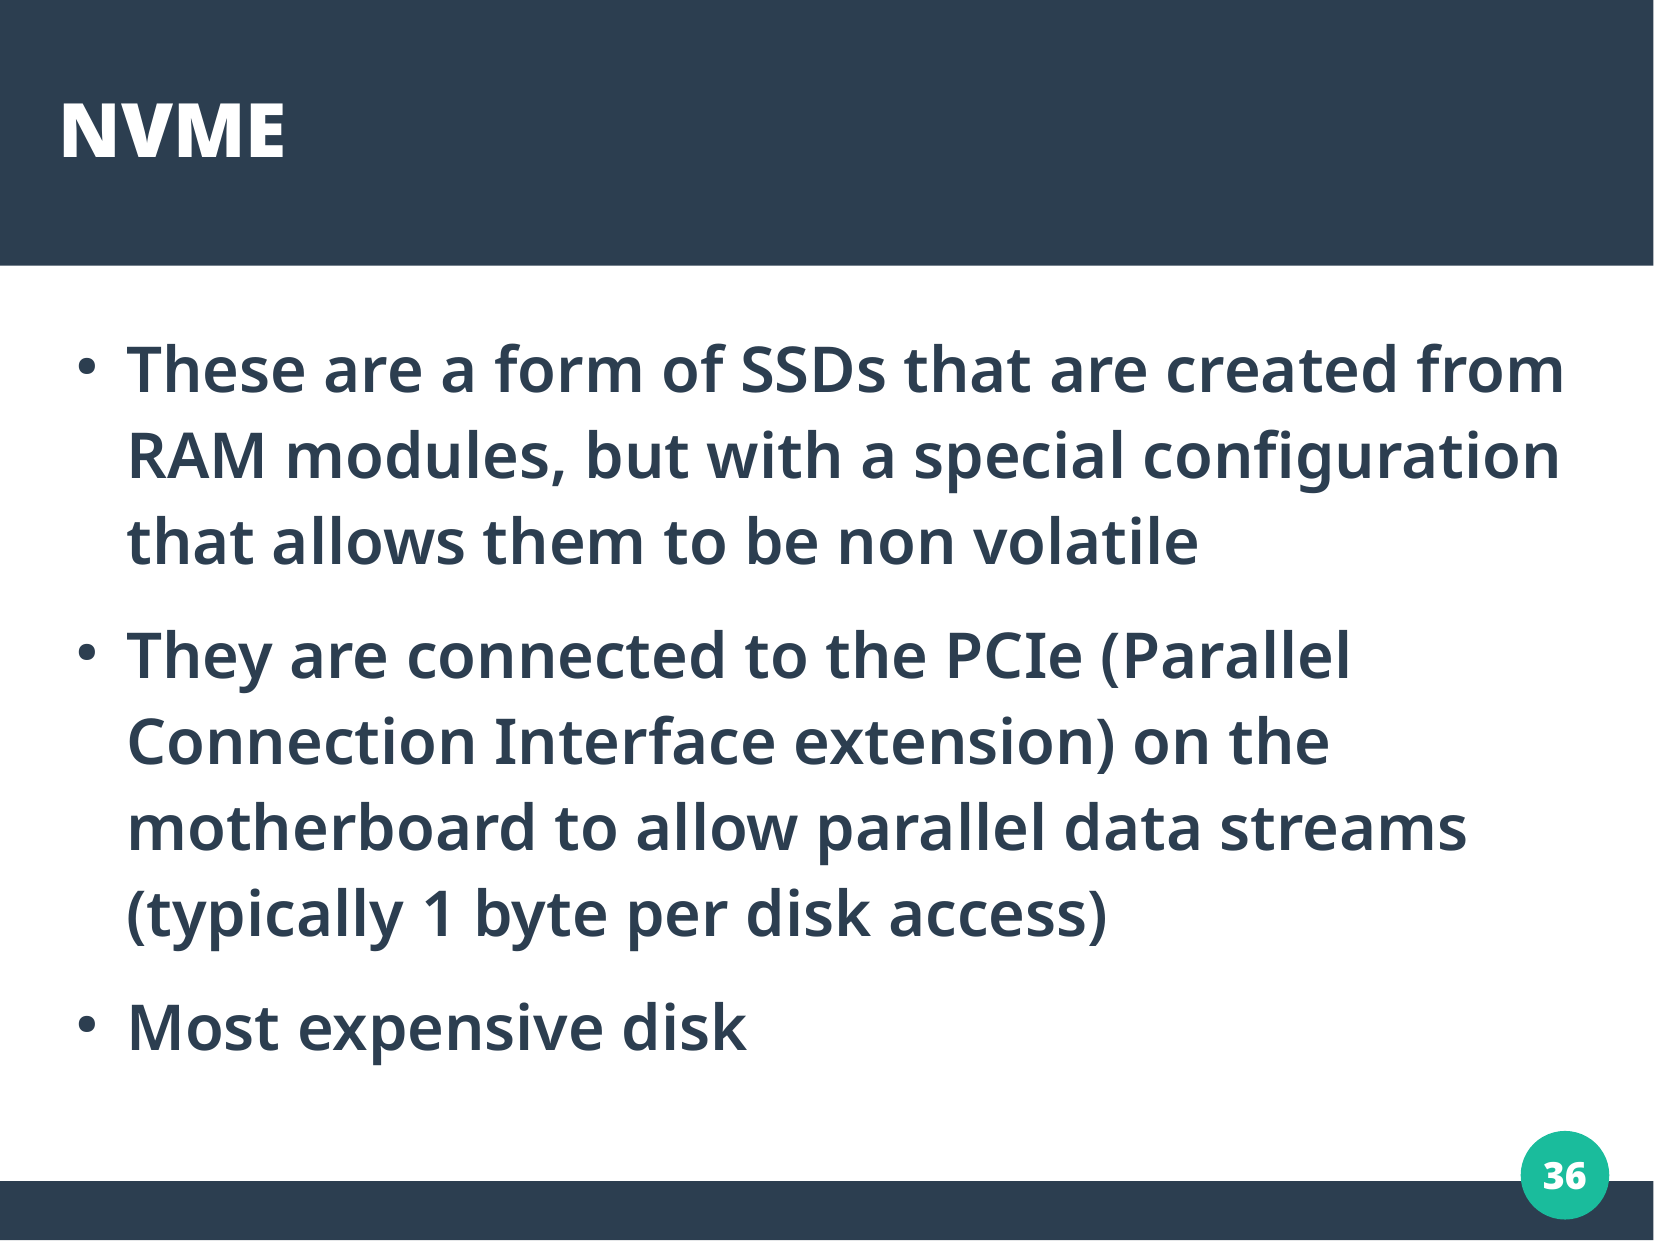

# NVME
These are a form of SSDs that are created from RAM modules, but with a special configuration that allows them to be non volatile
They are connected to the PCIe (Parallel Connection Interface extension) on the motherboard to allow parallel data streams (typically 1 byte per disk access)
Most expensive disk
36